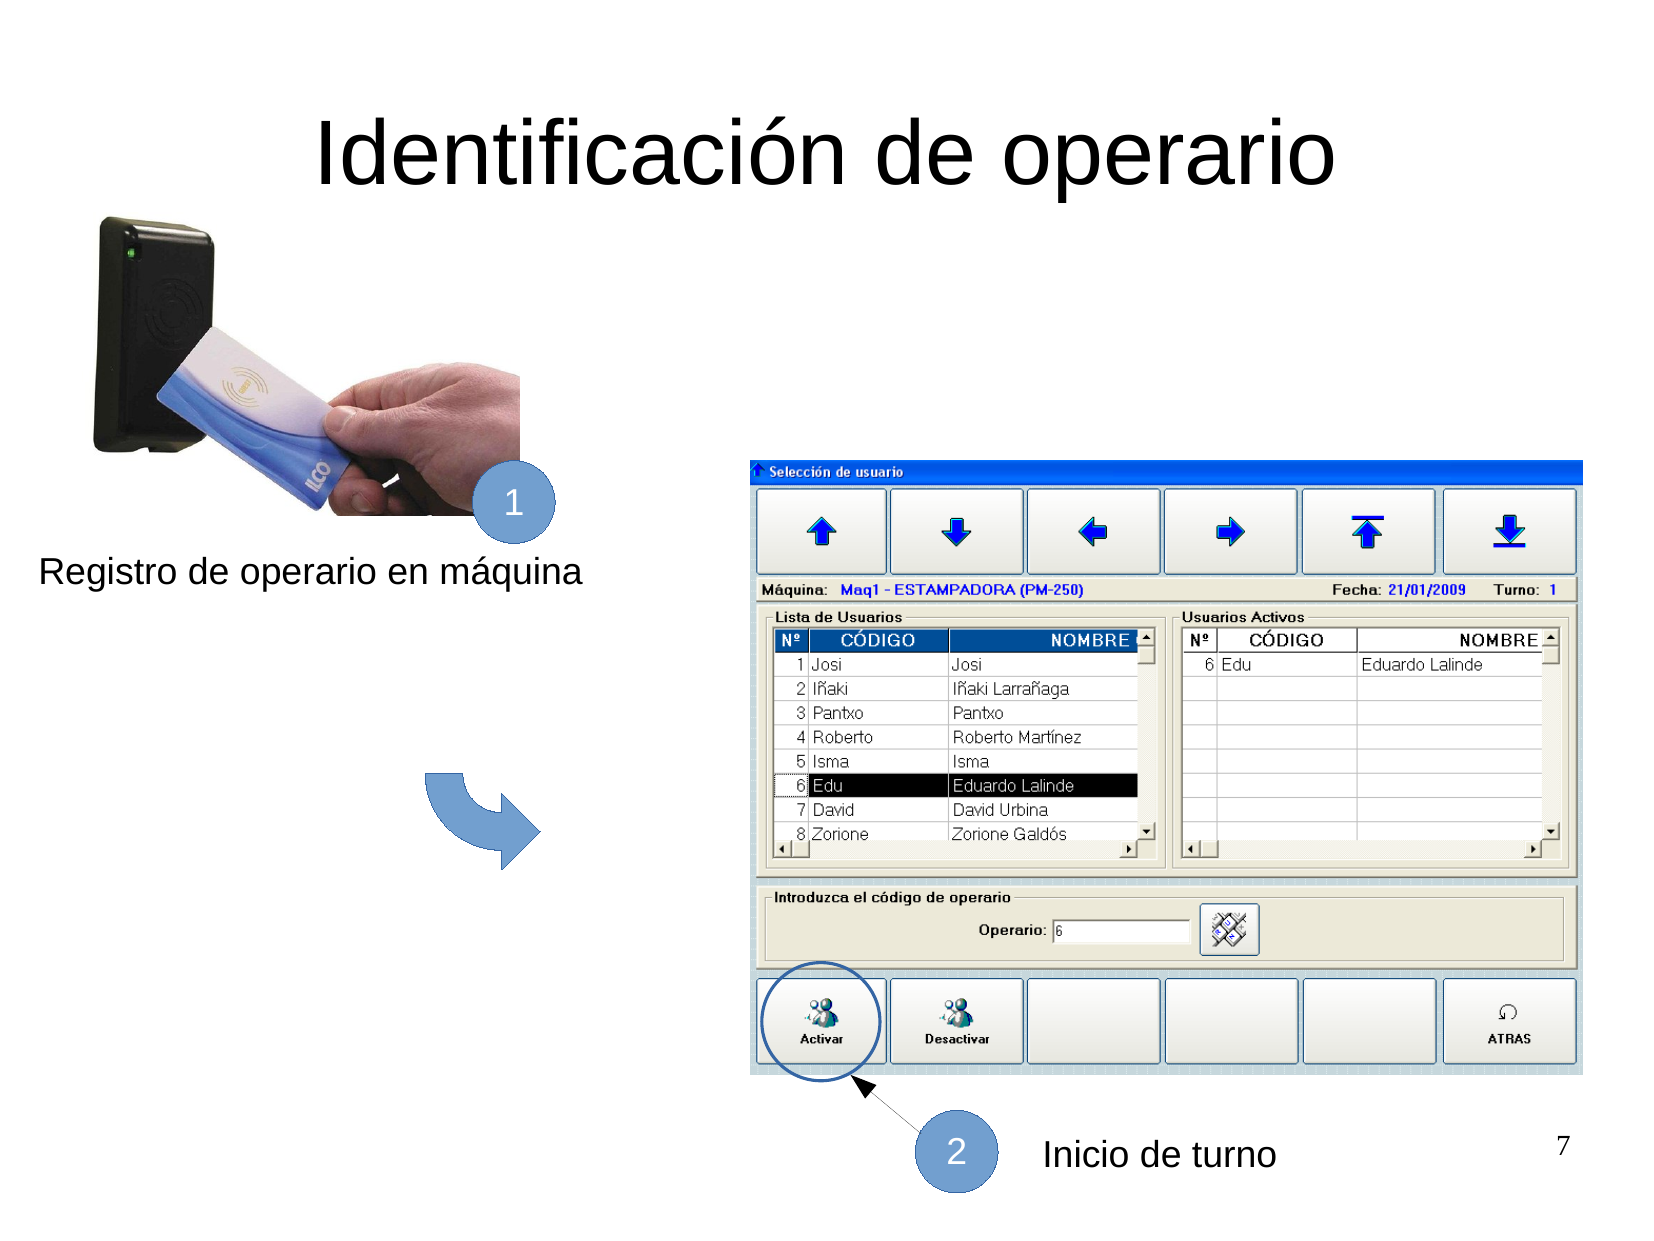

# Identificación de operario
1
Registro de operario en máquina
2
Inicio de turno
7